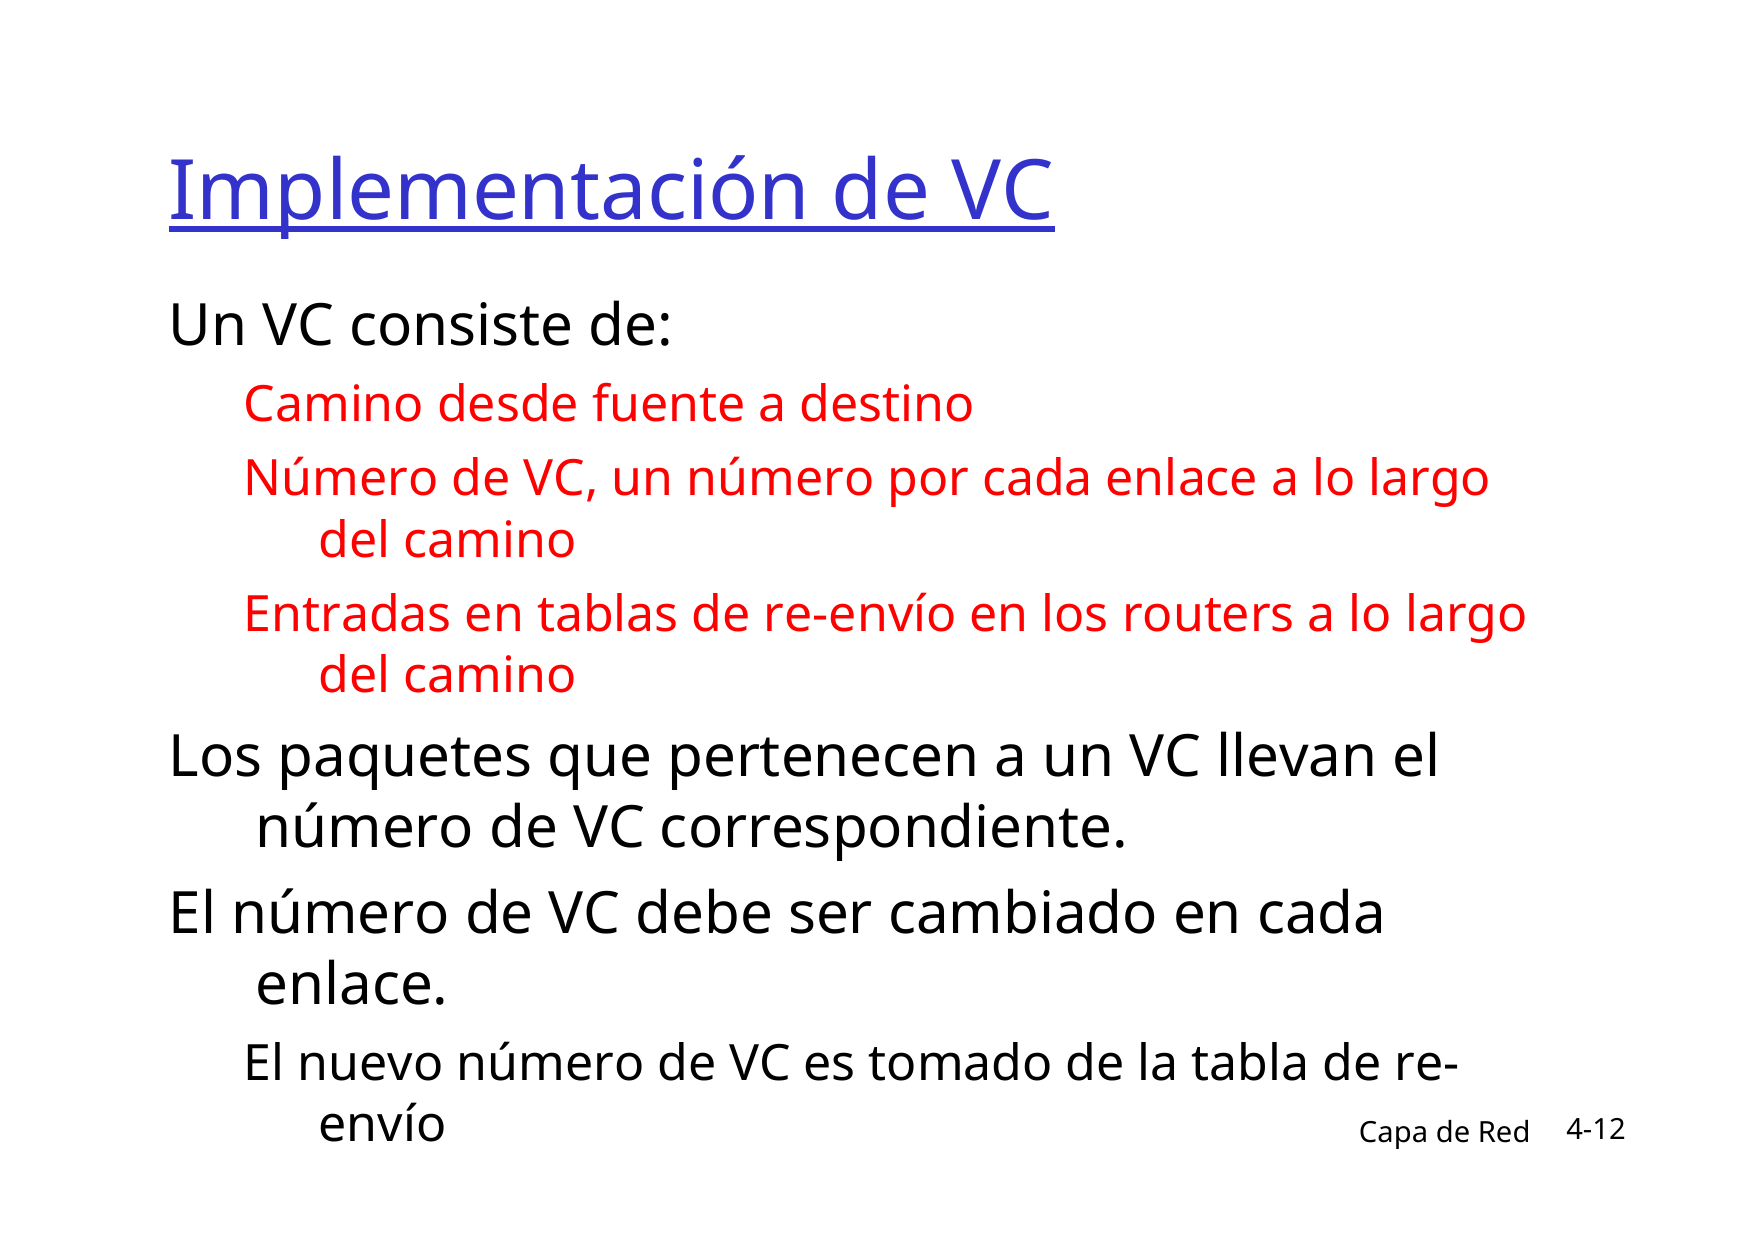

# Implementación de VC
Un VC consiste de:
Camino desde fuente a destino
Número de VC, un número por cada enlace a lo largo del camino
Entradas en tablas de re-envío en los routers a lo largo del camino
Los paquetes que pertenecen a un VC llevan el número de VC correspondiente.
El número de VC debe ser cambiado en cada enlace.
El nuevo número de VC es tomado de la tabla de re-envío